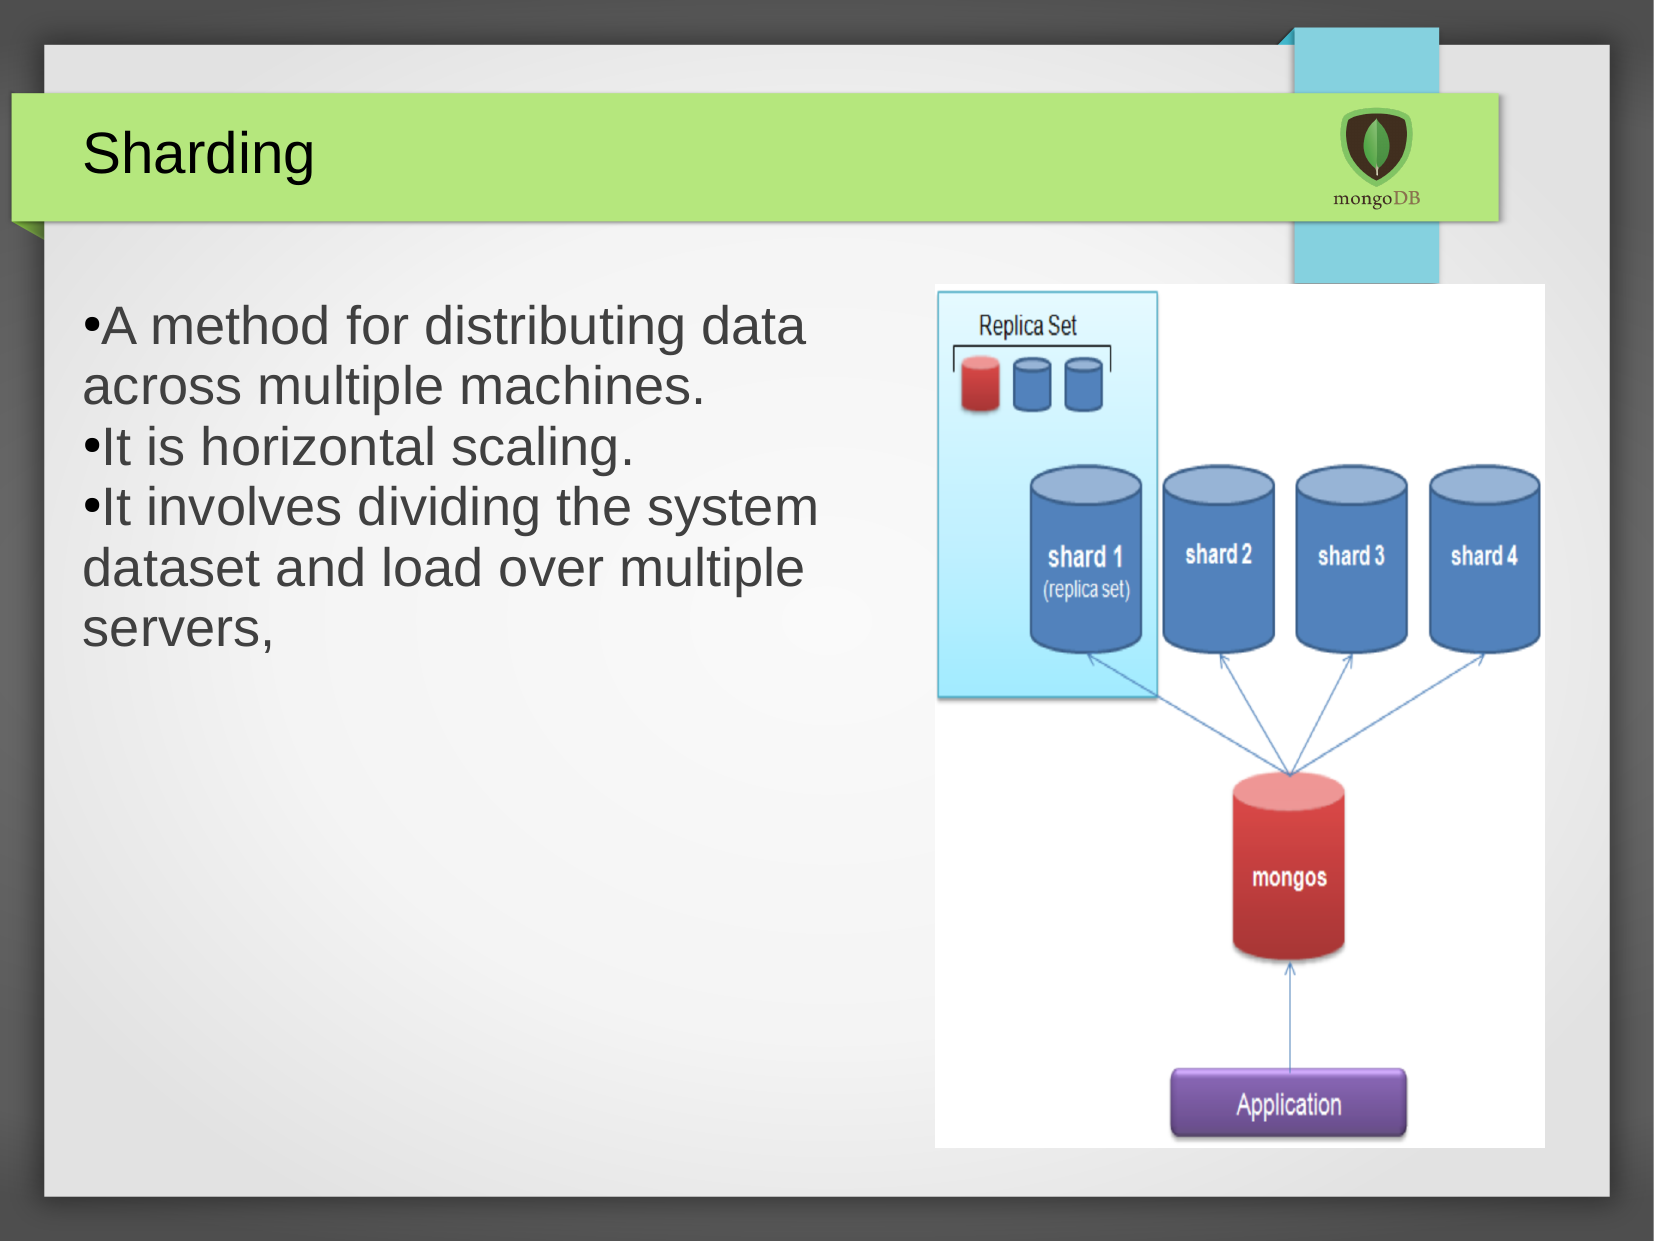

# Sharding
A method for distributing data across multiple machines.
It is horizontal scaling.
It involves dividing the system dataset and load over multiple servers,